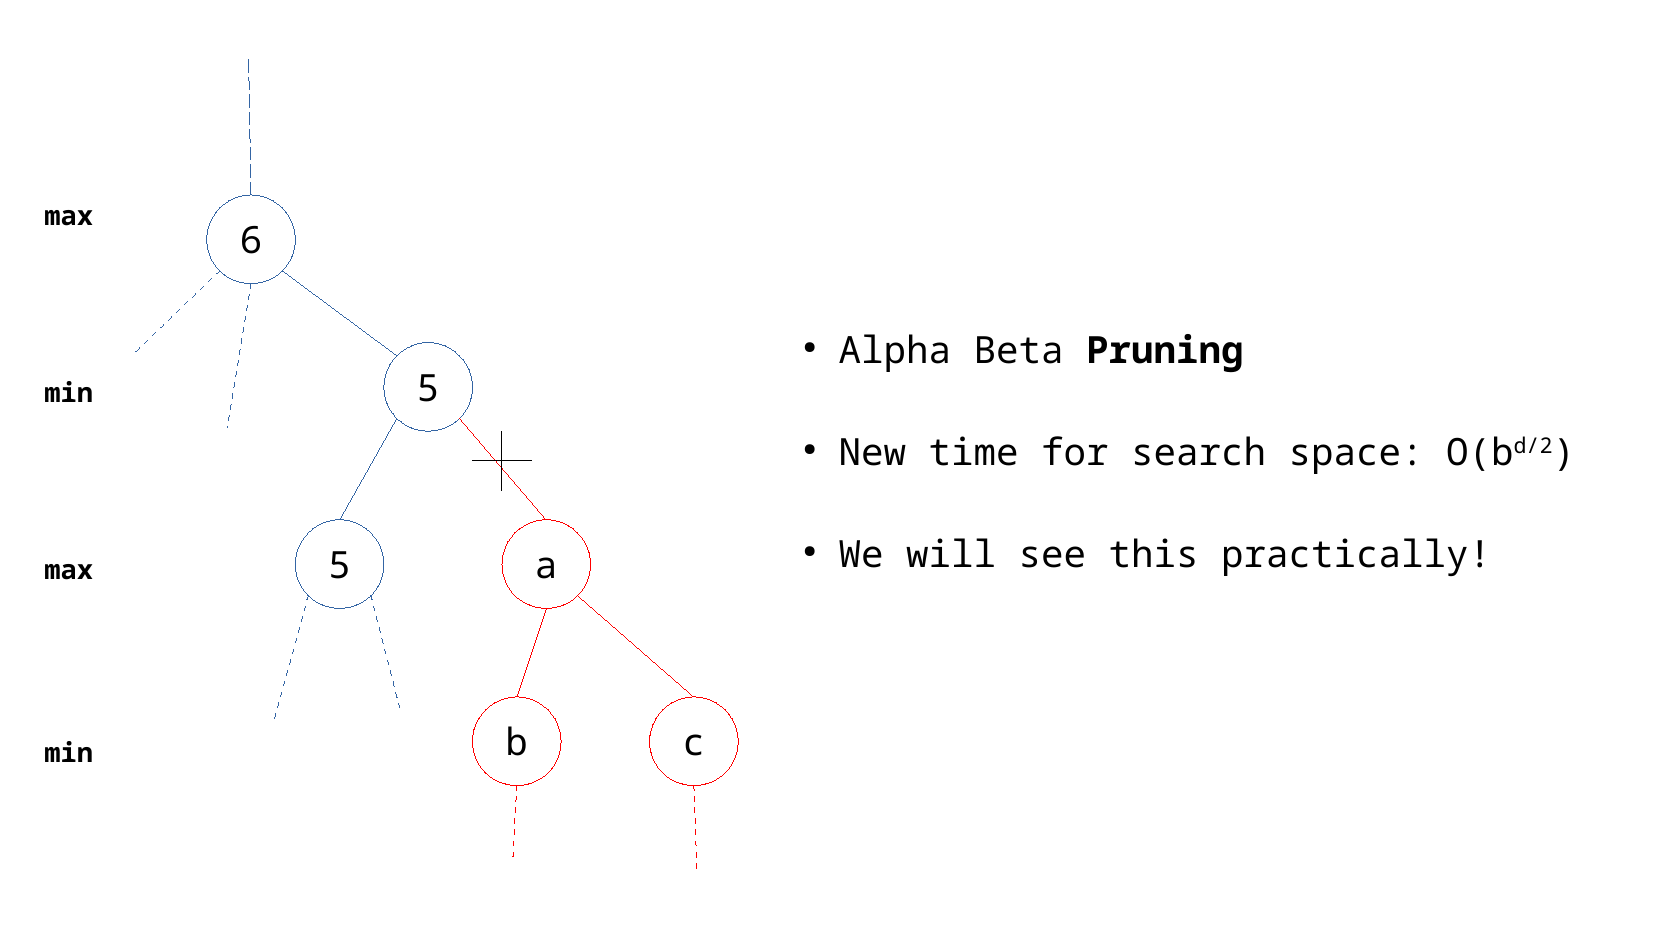

Alpha Beta Pruning
New time for search space: O(bd/2)
We will see this practically!
max
6
5
min
5
a
max
b
c
min